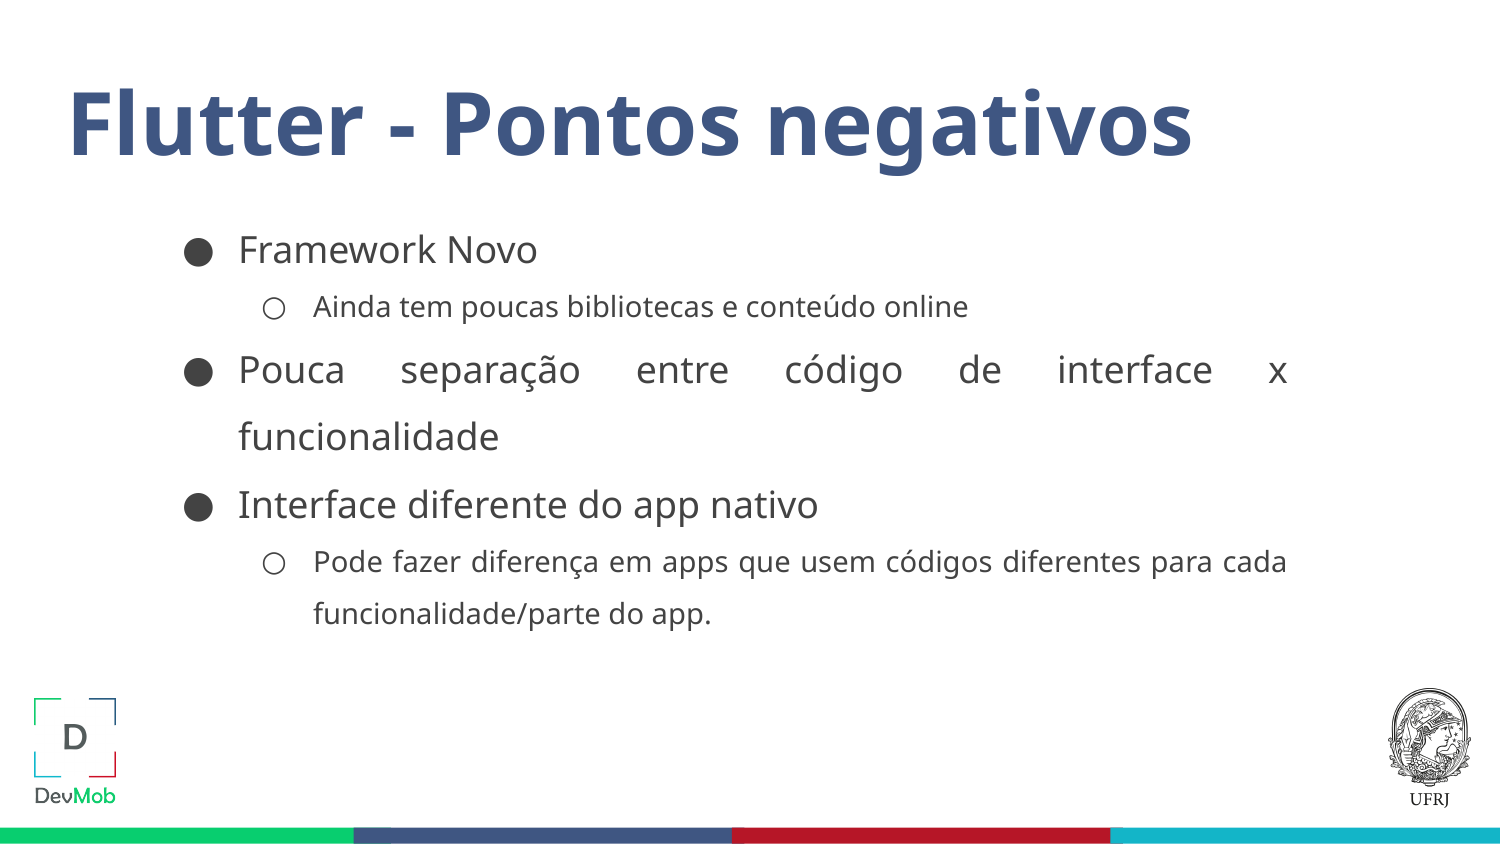

# Flutter - Pontos negativos
Framework Novo
Ainda tem poucas bibliotecas e conteúdo online
Pouca separação entre código de interface x funcionalidade
Interface diferente do app nativo
Pode fazer diferença em apps que usem códigos diferentes para cada funcionalidade/parte do app.